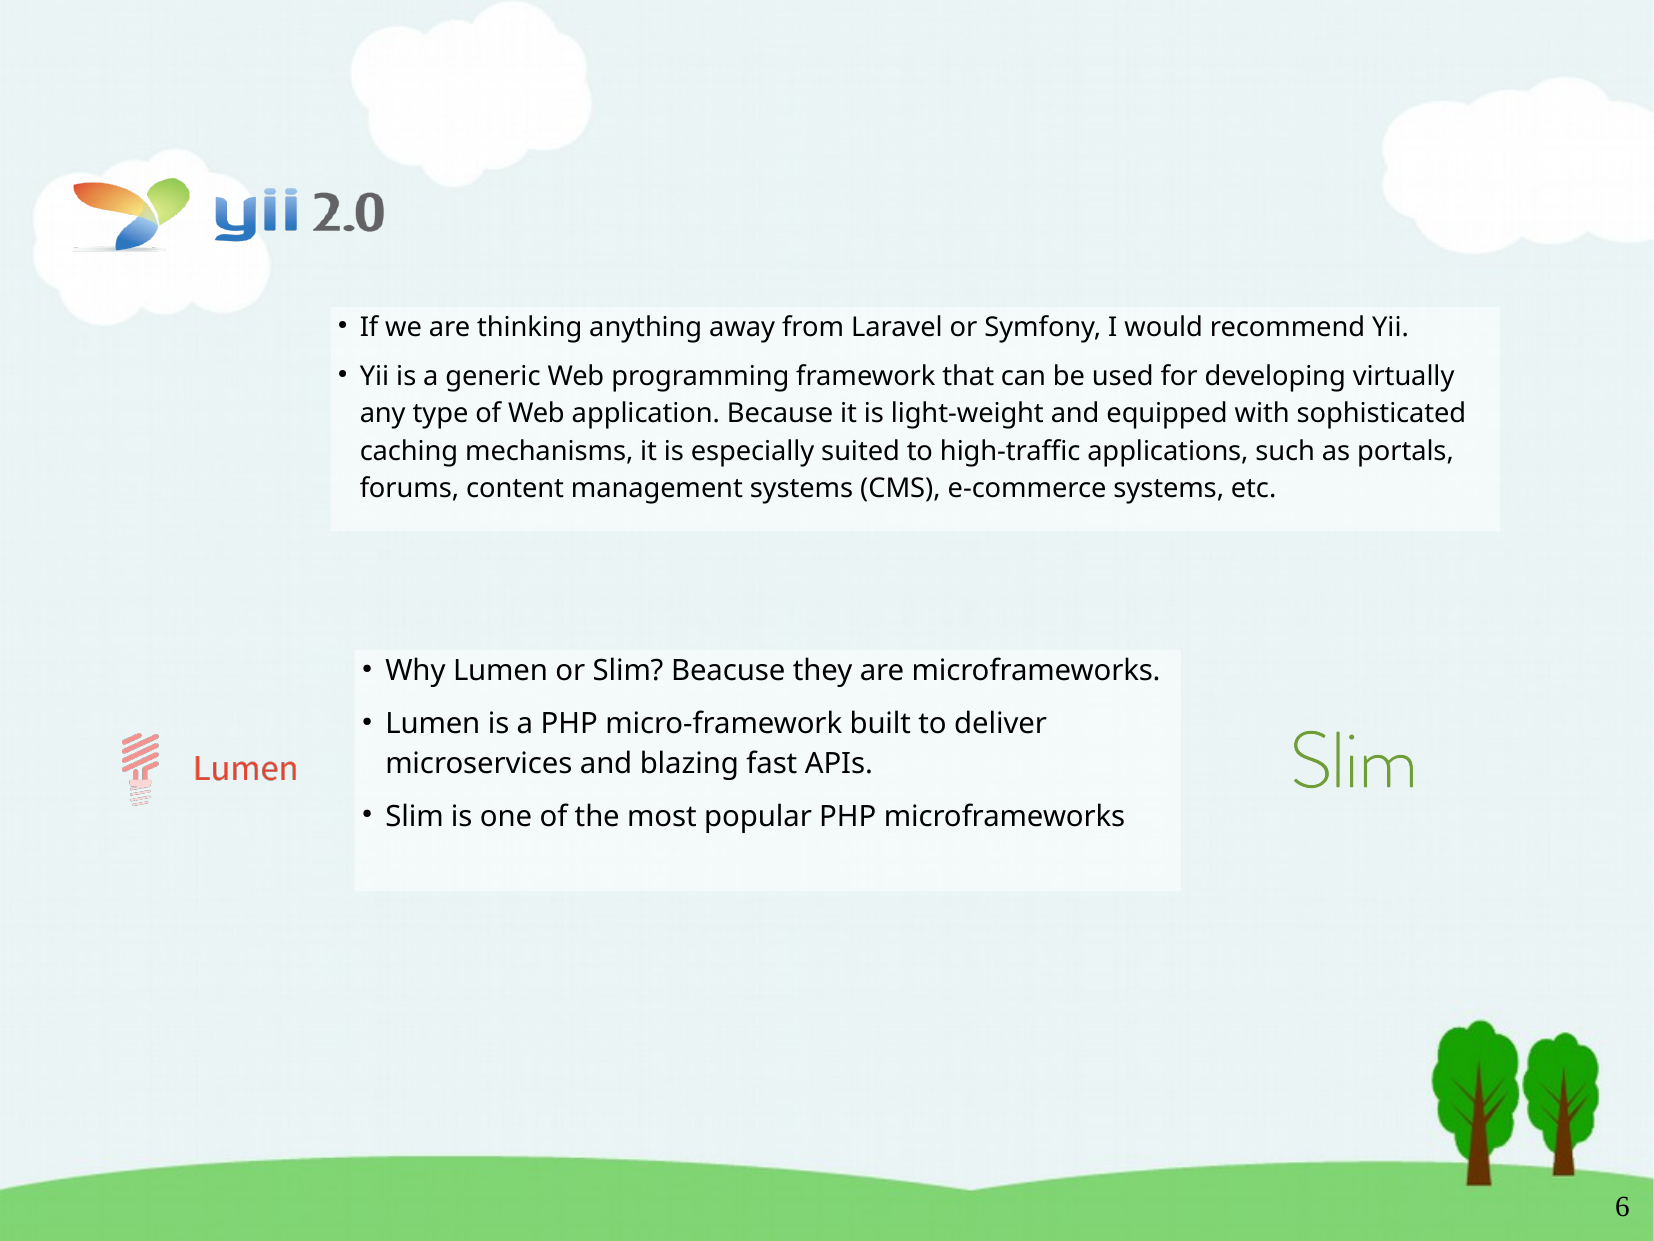

# If we are thinking anything away from Laravel or Symfony, I would recommend Yii.
Yii is a generic Web programming framework that can be used for developing virtually any type of Web application. Because it is light-weight and equipped with sophisticated caching mechanisms, it is especially suited to high-traffic applications, such as portals, forums, content management systems (CMS), e-commerce systems, etc.
Why Lumen or Slim? Beacuse they are microframeworks.
Lumen is a PHP micro-framework built to deliver microservices and blazing fast APIs.
Slim is one of the most popular PHP microframeworks
6